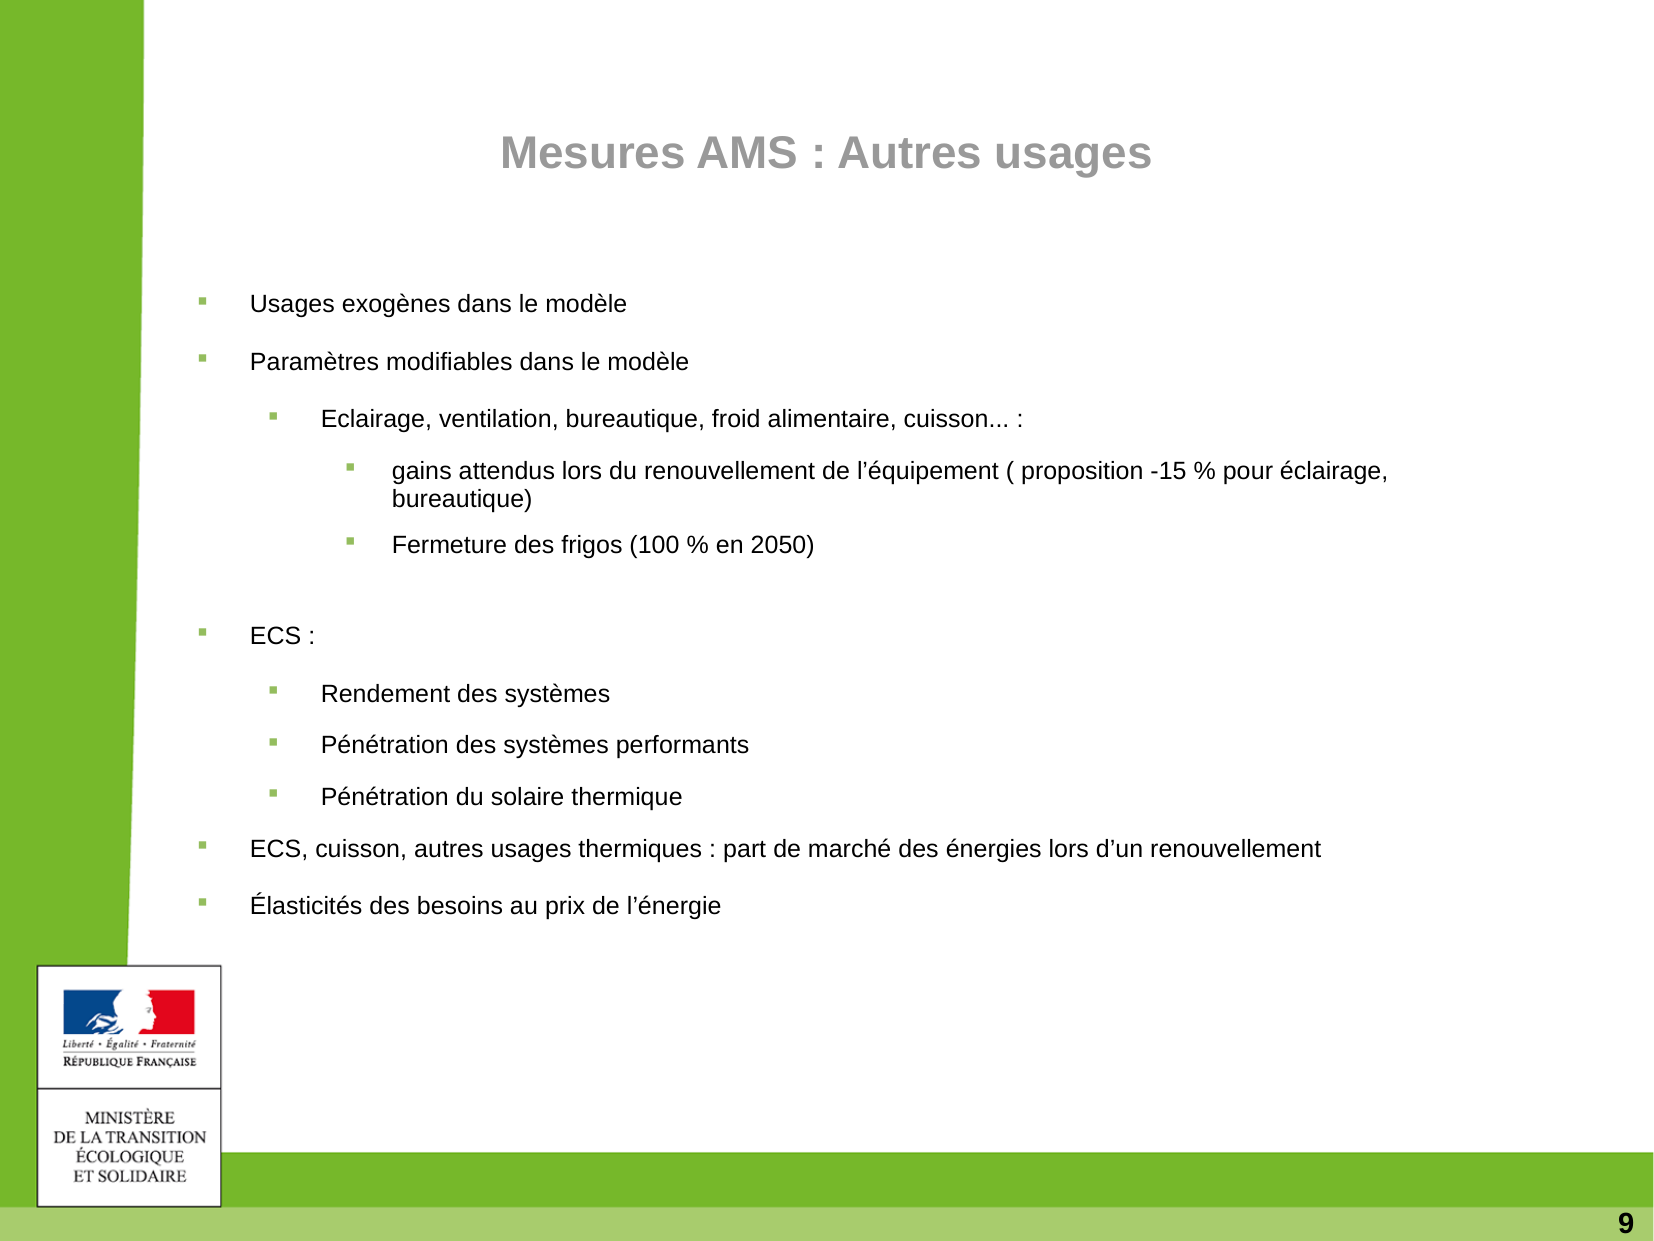

# Mesures AMS : Autres usages
Usages exogènes dans le modèle
Paramètres modifiables dans le modèle
Eclairage, ventilation, bureautique, froid alimentaire, cuisson... :
gains attendus lors du renouvellement de l’équipement ( proposition -15 % pour éclairage, bureautique)
Fermeture des frigos (100 % en 2050)
ECS :
Rendement des systèmes
Pénétration des systèmes performants
Pénétration du solaire thermique
ECS, cuisson, autres usages thermiques : part de marché des énergies lors d’un renouvellement
Élasticités des besoins au prix de l’énergie